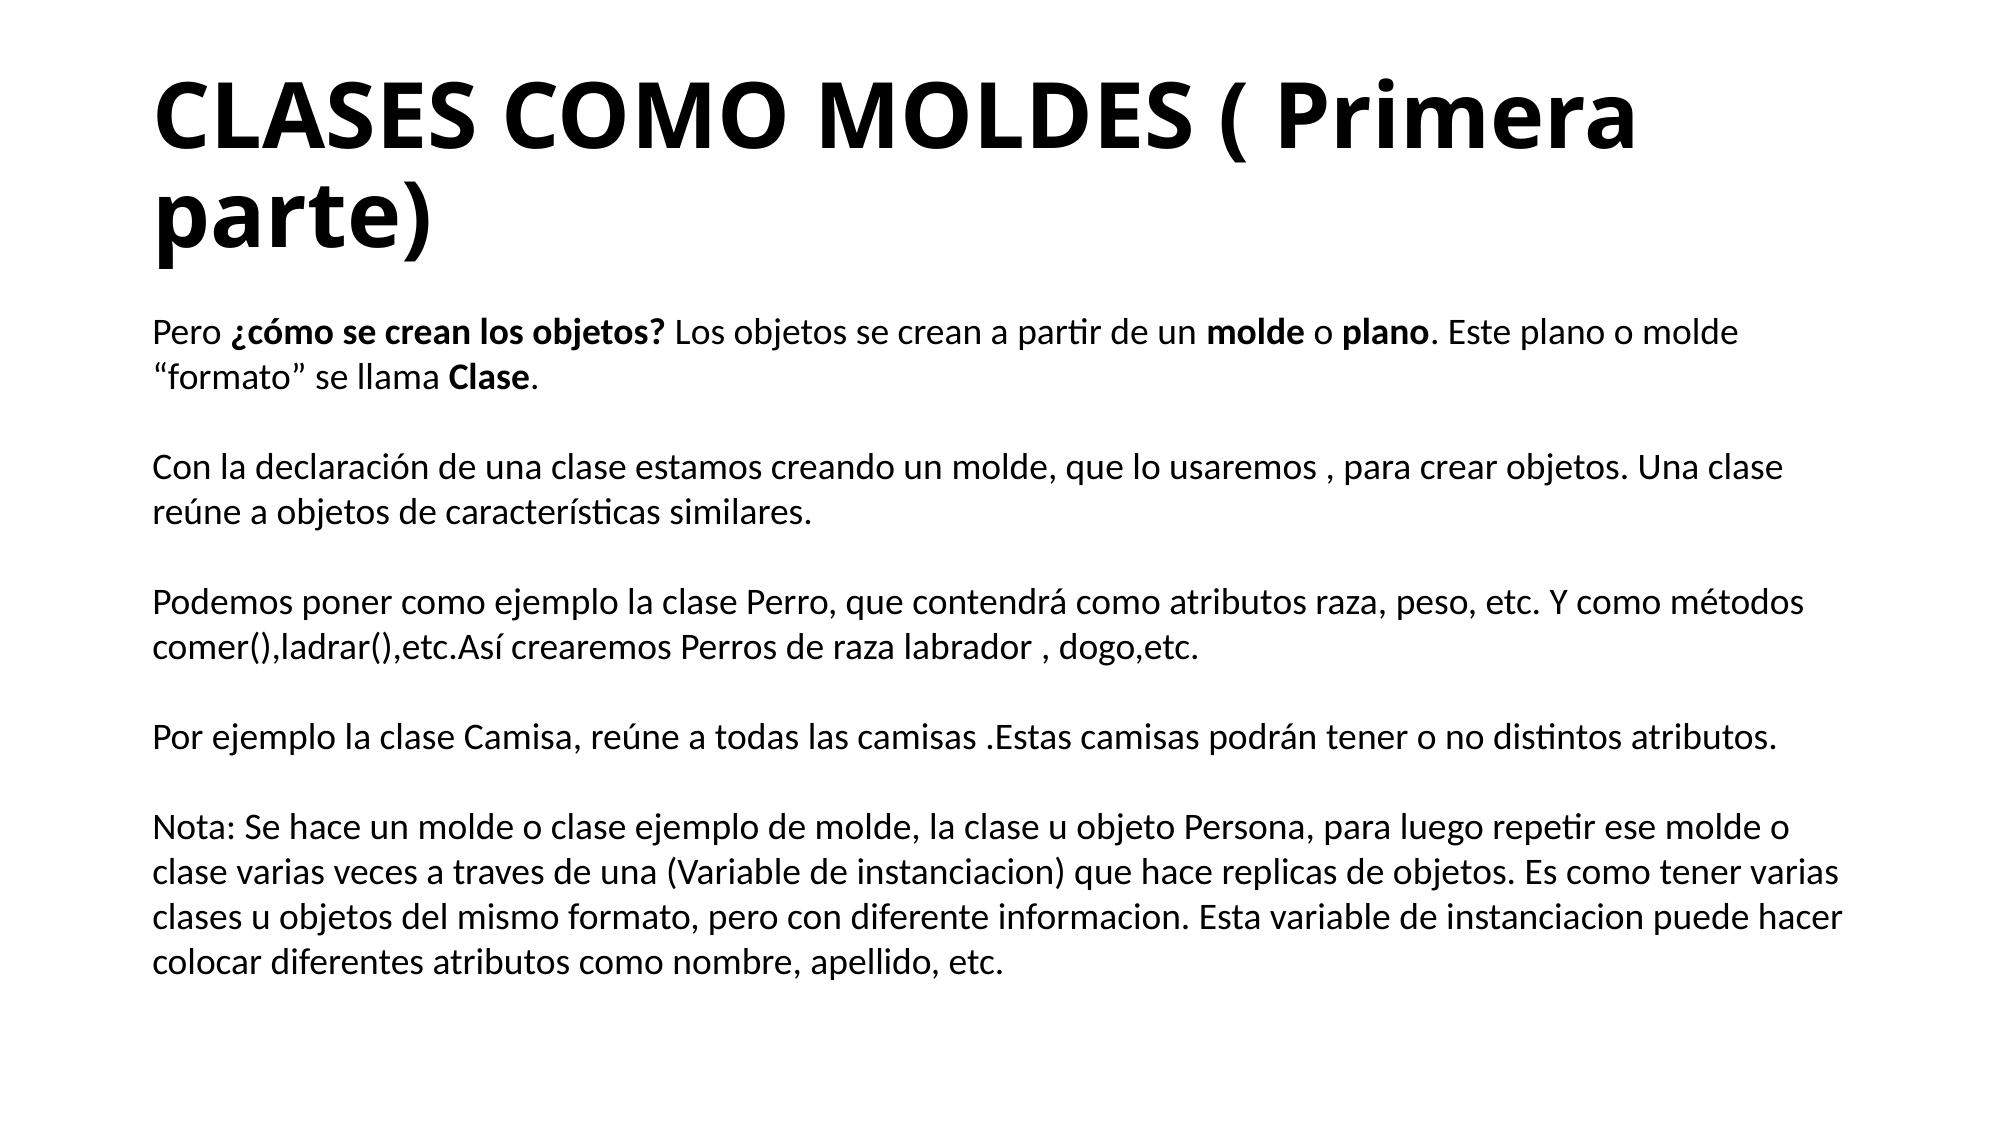

CLASES COMO MOLDES ( Primera parte)
Pero ¿cómo se crean los objetos? Los objetos se crean a partir de un molde o plano. Este plano o molde “formato” se llama Clase.
Con la declaración de una clase estamos creando un molde, que lo usaremos , para crear objetos. Una clase reúne a objetos de características similares.
Podemos poner como ejemplo la clase Perro, que contendrá como atributos raza, peso, etc. Y como métodos comer(),ladrar(),etc.Así crearemos Perros de raza labrador , dogo,etc.
Por ejemplo la clase Camisa, reúne a todas las camisas .Estas camisas podrán tener o no distintos atributos.
Nota: Se hace un molde o clase ejemplo de molde, la clase u objeto Persona, para luego repetir ese molde o clase varias veces a traves de una (Variable de instanciacion) que hace replicas de objetos. Es como tener varias clases u objetos del mismo formato, pero con diferente informacion. Esta variable de instanciacion puede hacer colocar diferentes atributos como nombre, apellido, etc.